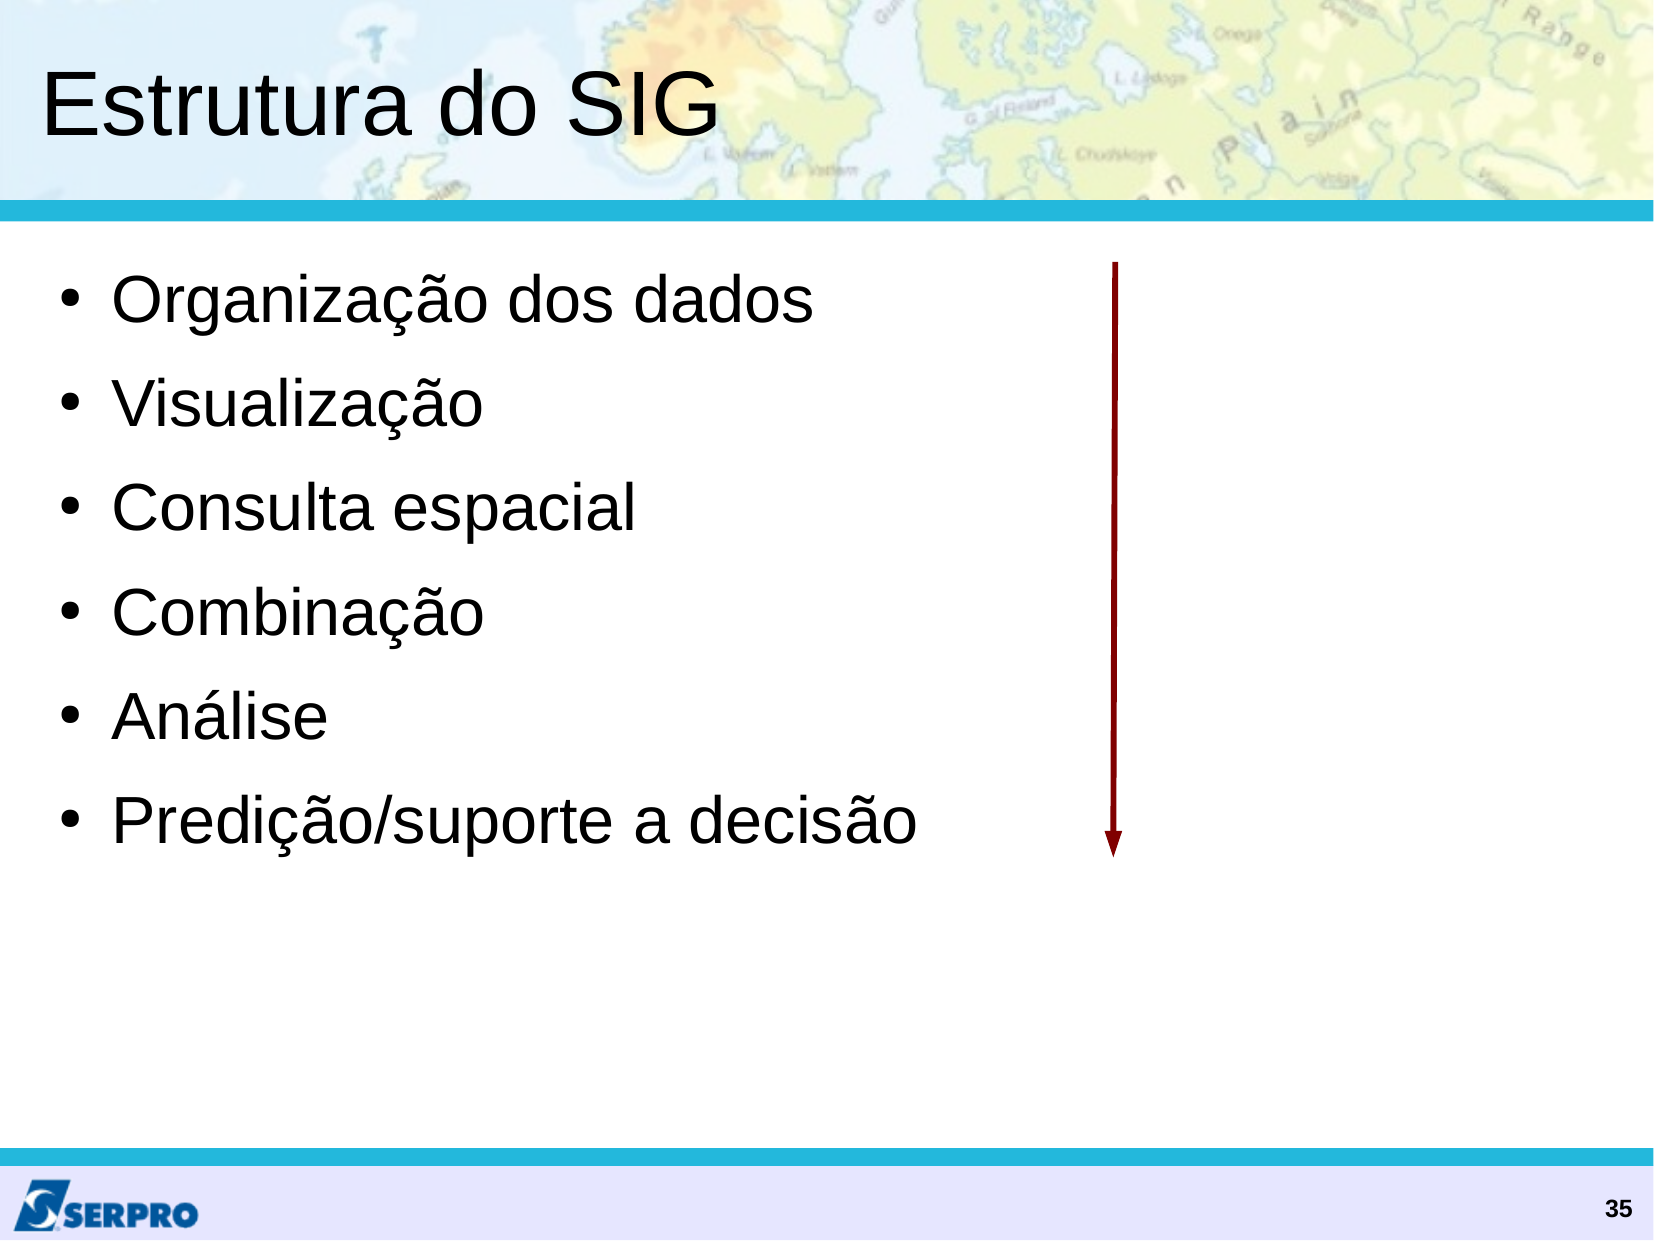

# Estrutura do SIG
Organização dos dados
Visualização
Consulta espacial
Combinação
Análise
Predição/suporte a decisão
35